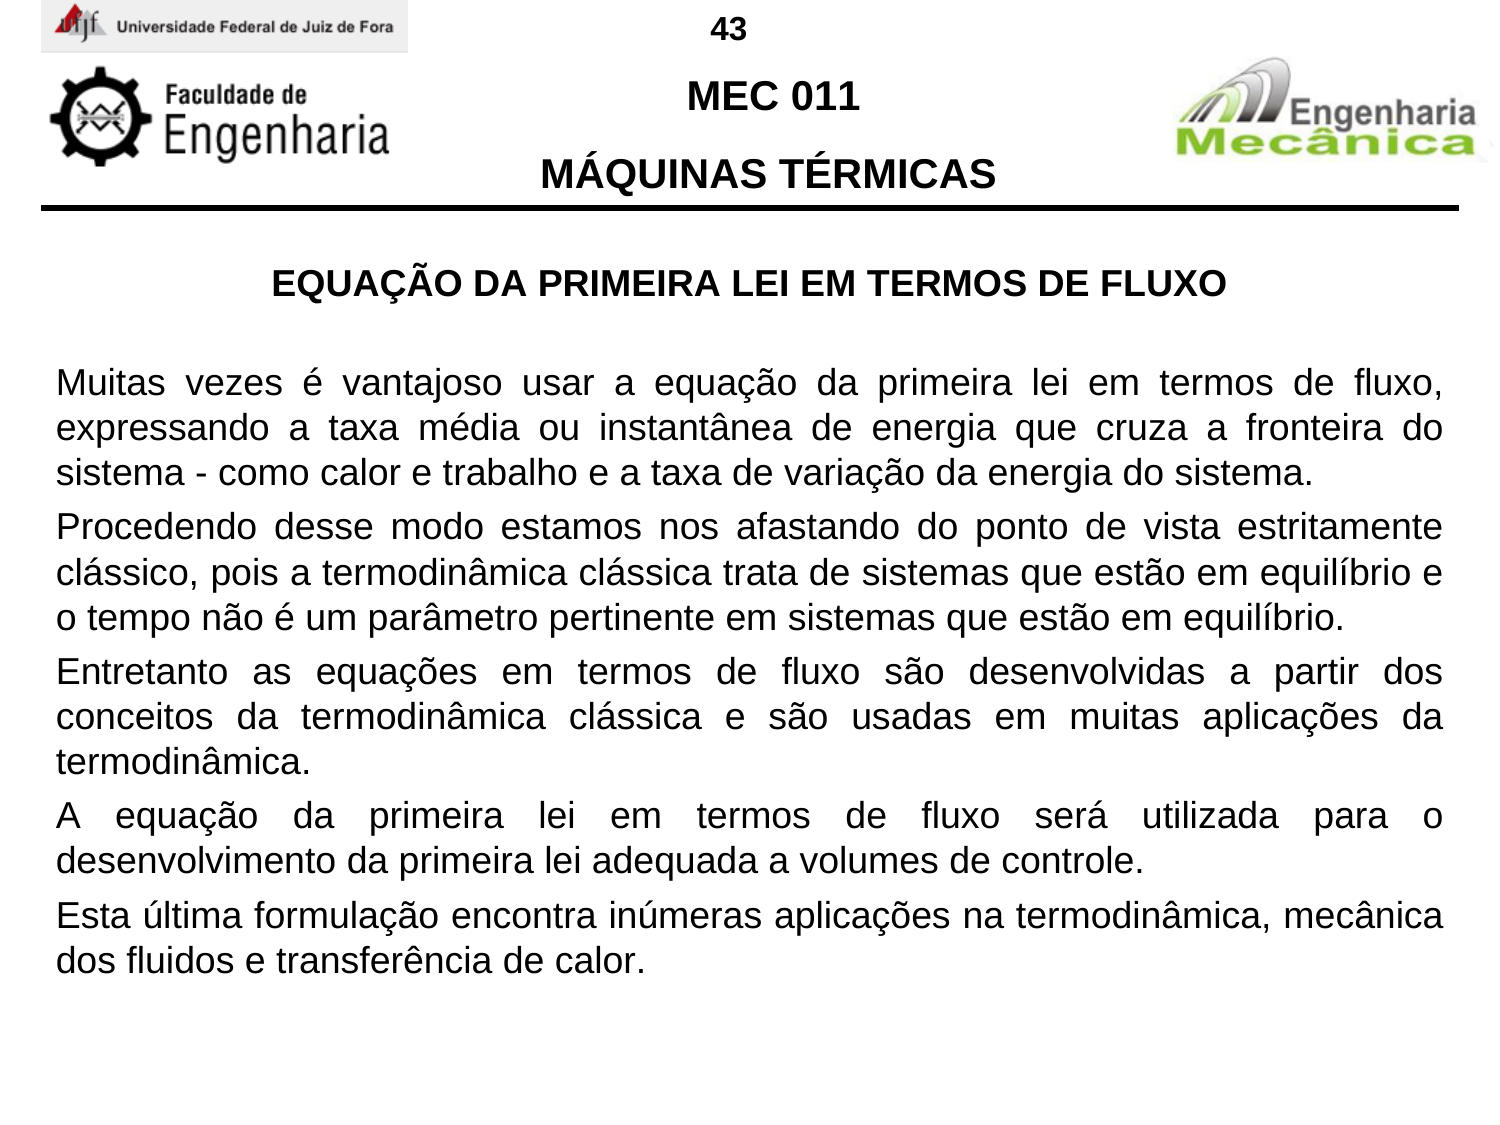

EQUAÇÃO DA PRIMEIRA LEI EM TERMOS DE FLUXO
Muitas vezes é vantajoso usar a equação da primeira lei em termos de fluxo, expressando a taxa média ou instantânea de energia que cruza a fronteira do sistema - como calor e trabalho e a taxa de variação da energia do sistema.
Procedendo desse modo estamos nos afastando do ponto de vista estritamente clássico, pois a termodinâmica clássica trata de sistemas que estão em equilíbrio e o tempo não é um parâmetro pertinente em sistemas que estão em equilíbrio.
Entretanto as equações em termos de fluxo são desenvolvidas a partir dos conceitos da termodinâmica clássica e são usadas em muitas aplicações da termodinâmica.
A equação da primeira lei em termos de fluxo será utilizada para o desenvolvimento da primeira lei adequada a volumes de controle.
Esta última formulação encontra inúmeras aplicações na termodinâmica, mecânica dos fluidos e transferência de calor.